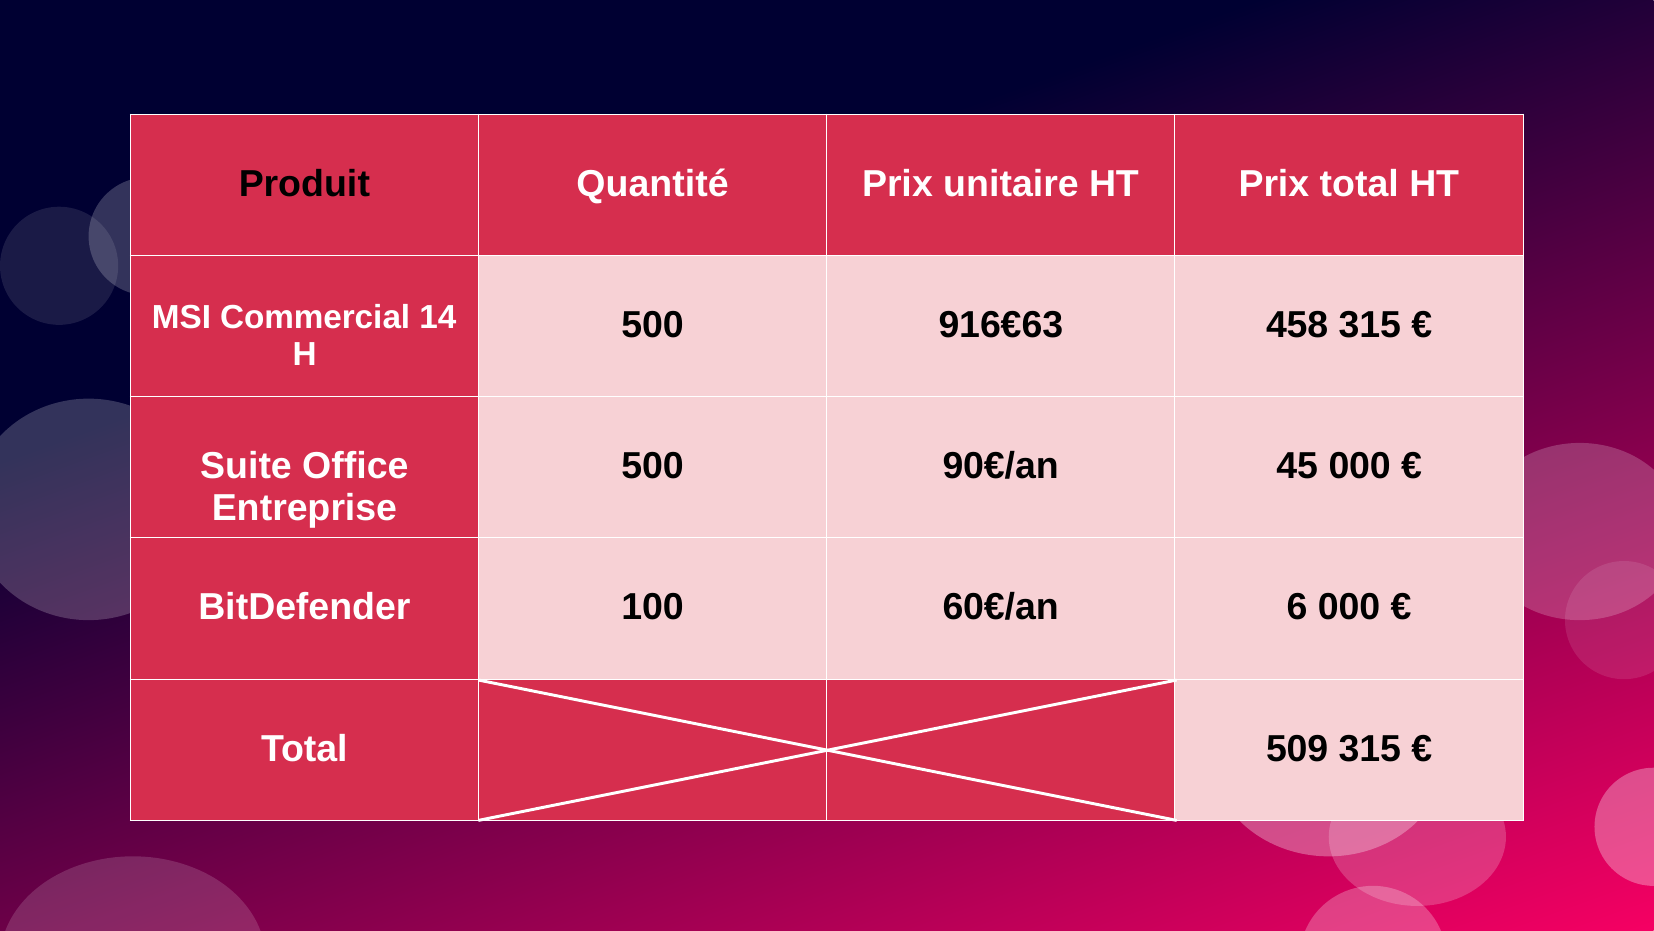

| Produit | Quantité | Prix unitaire HT | Prix total HT |
| --- | --- | --- | --- |
| MSI Commercial 14 H | 500 | 916€63 | 458 315 € |
| Suite Office Entreprise | 500 | 90€/an | 45 000 € |
| BitDefender | 100 | 60€/an | 6 000 € |
| Total | | | 509 315 € |